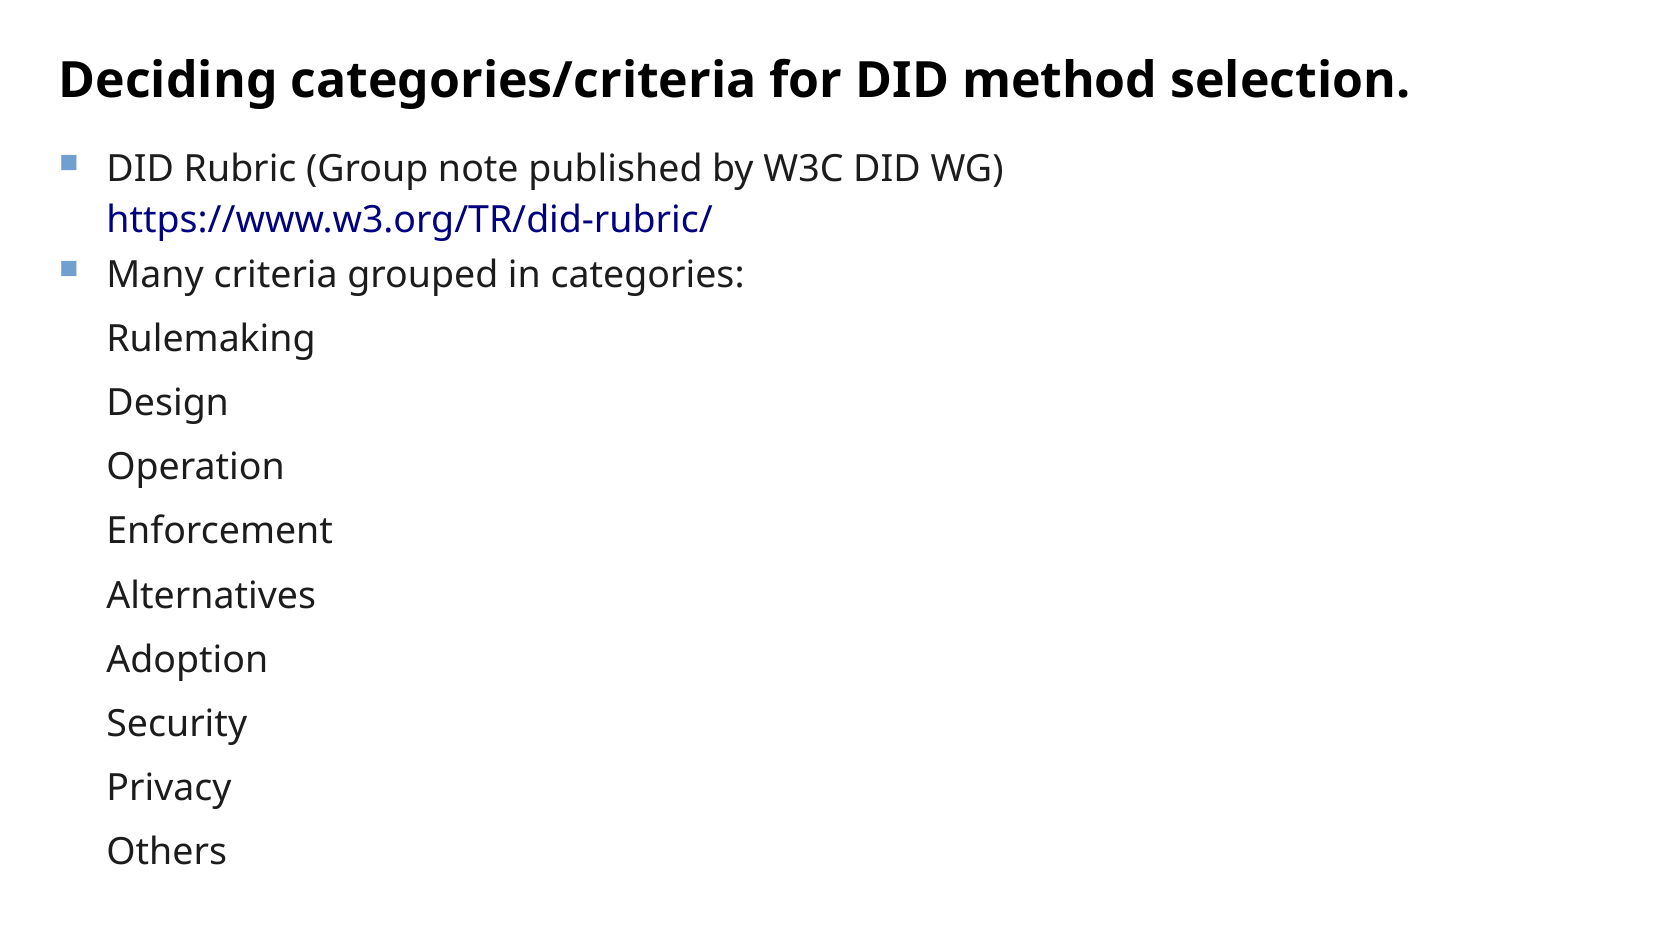

# Deciding categories/criteria for DID method selection.
DID Rubric (Group note published by W3C DID WG)
https://www.w3.org/TR/did-rubric/
Many criteria grouped in categories:
Rulemaking
Design
Operation
Enforcement
Alternatives
Adoption
Security
Privacy
Others